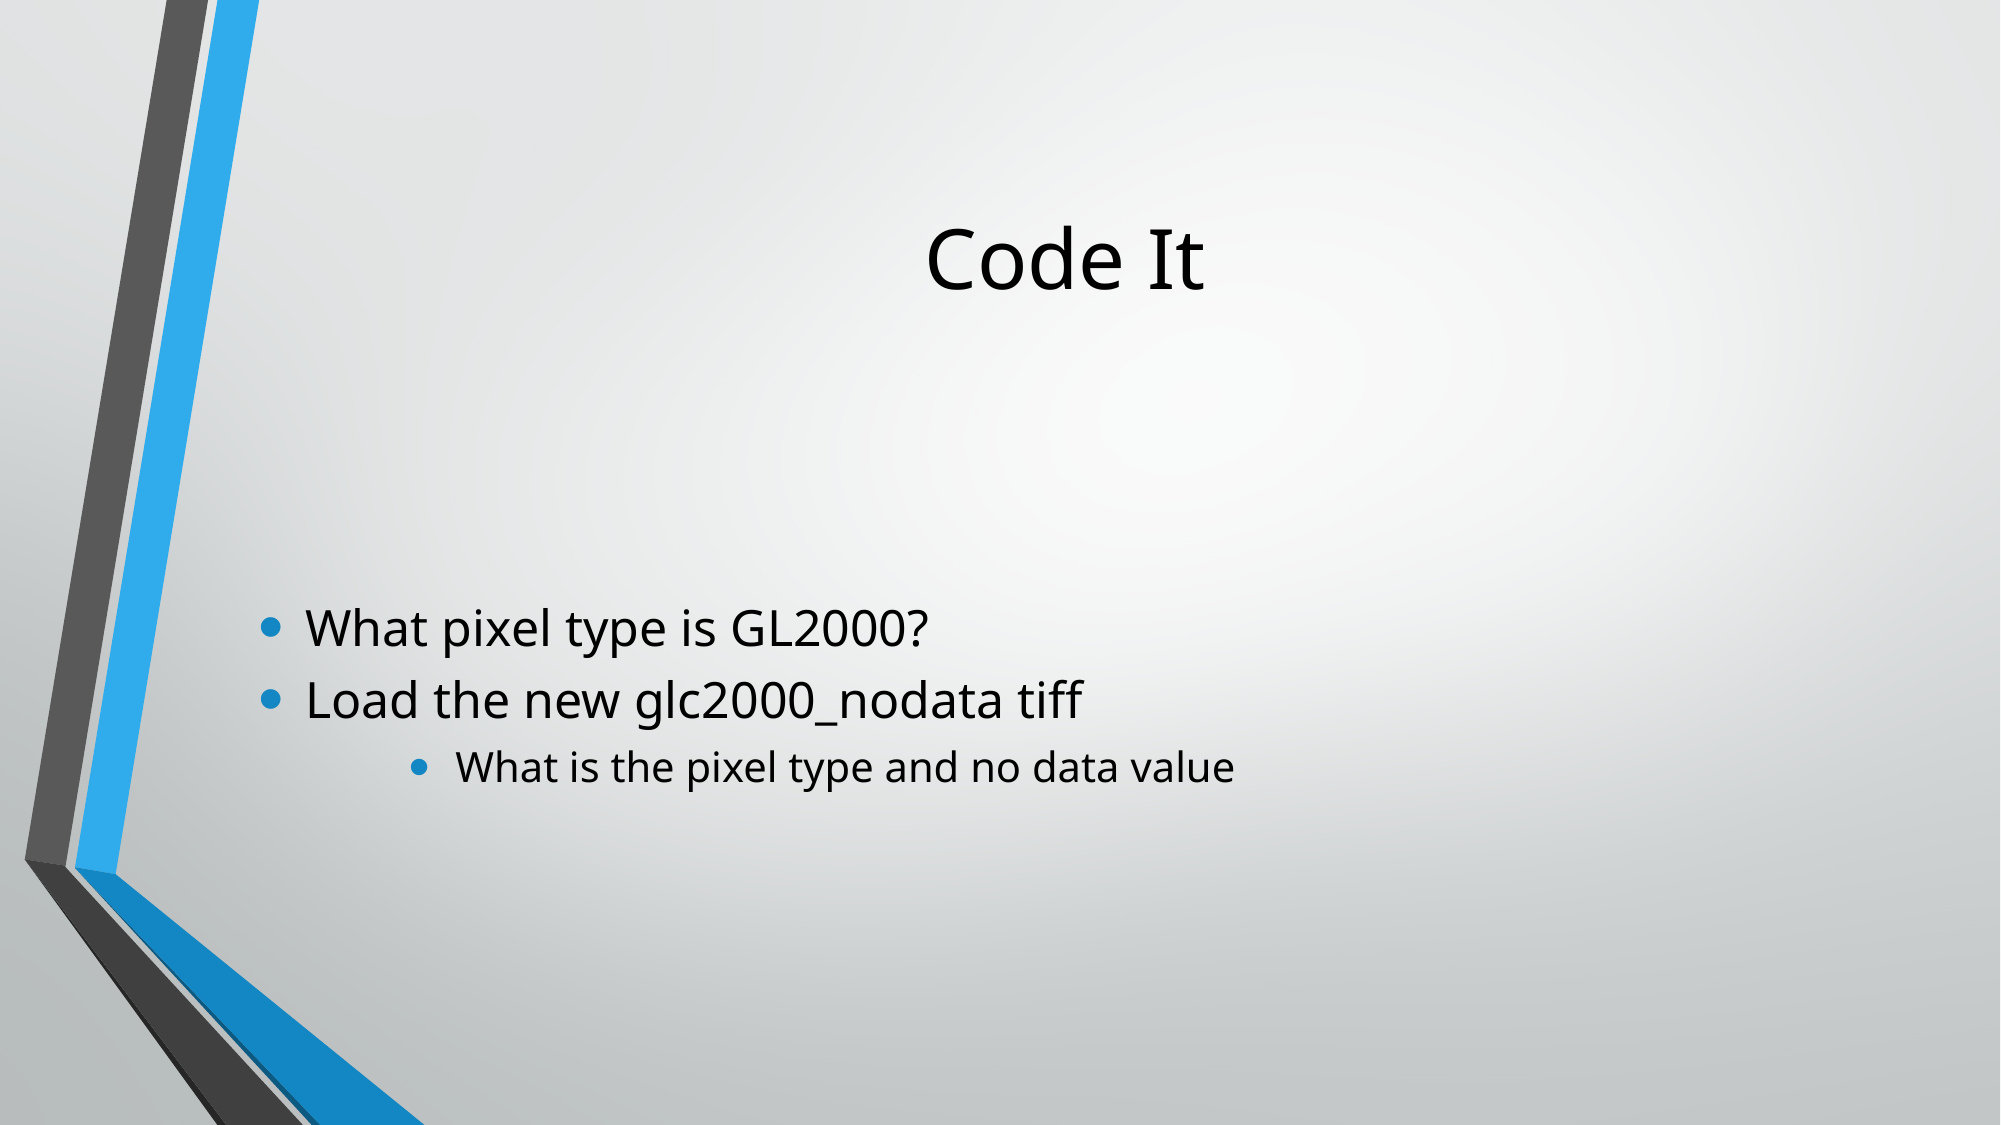

# Code It
What pixel type is GL2000?
Load the new glc2000_nodata tiff
What is the pixel type and no data value